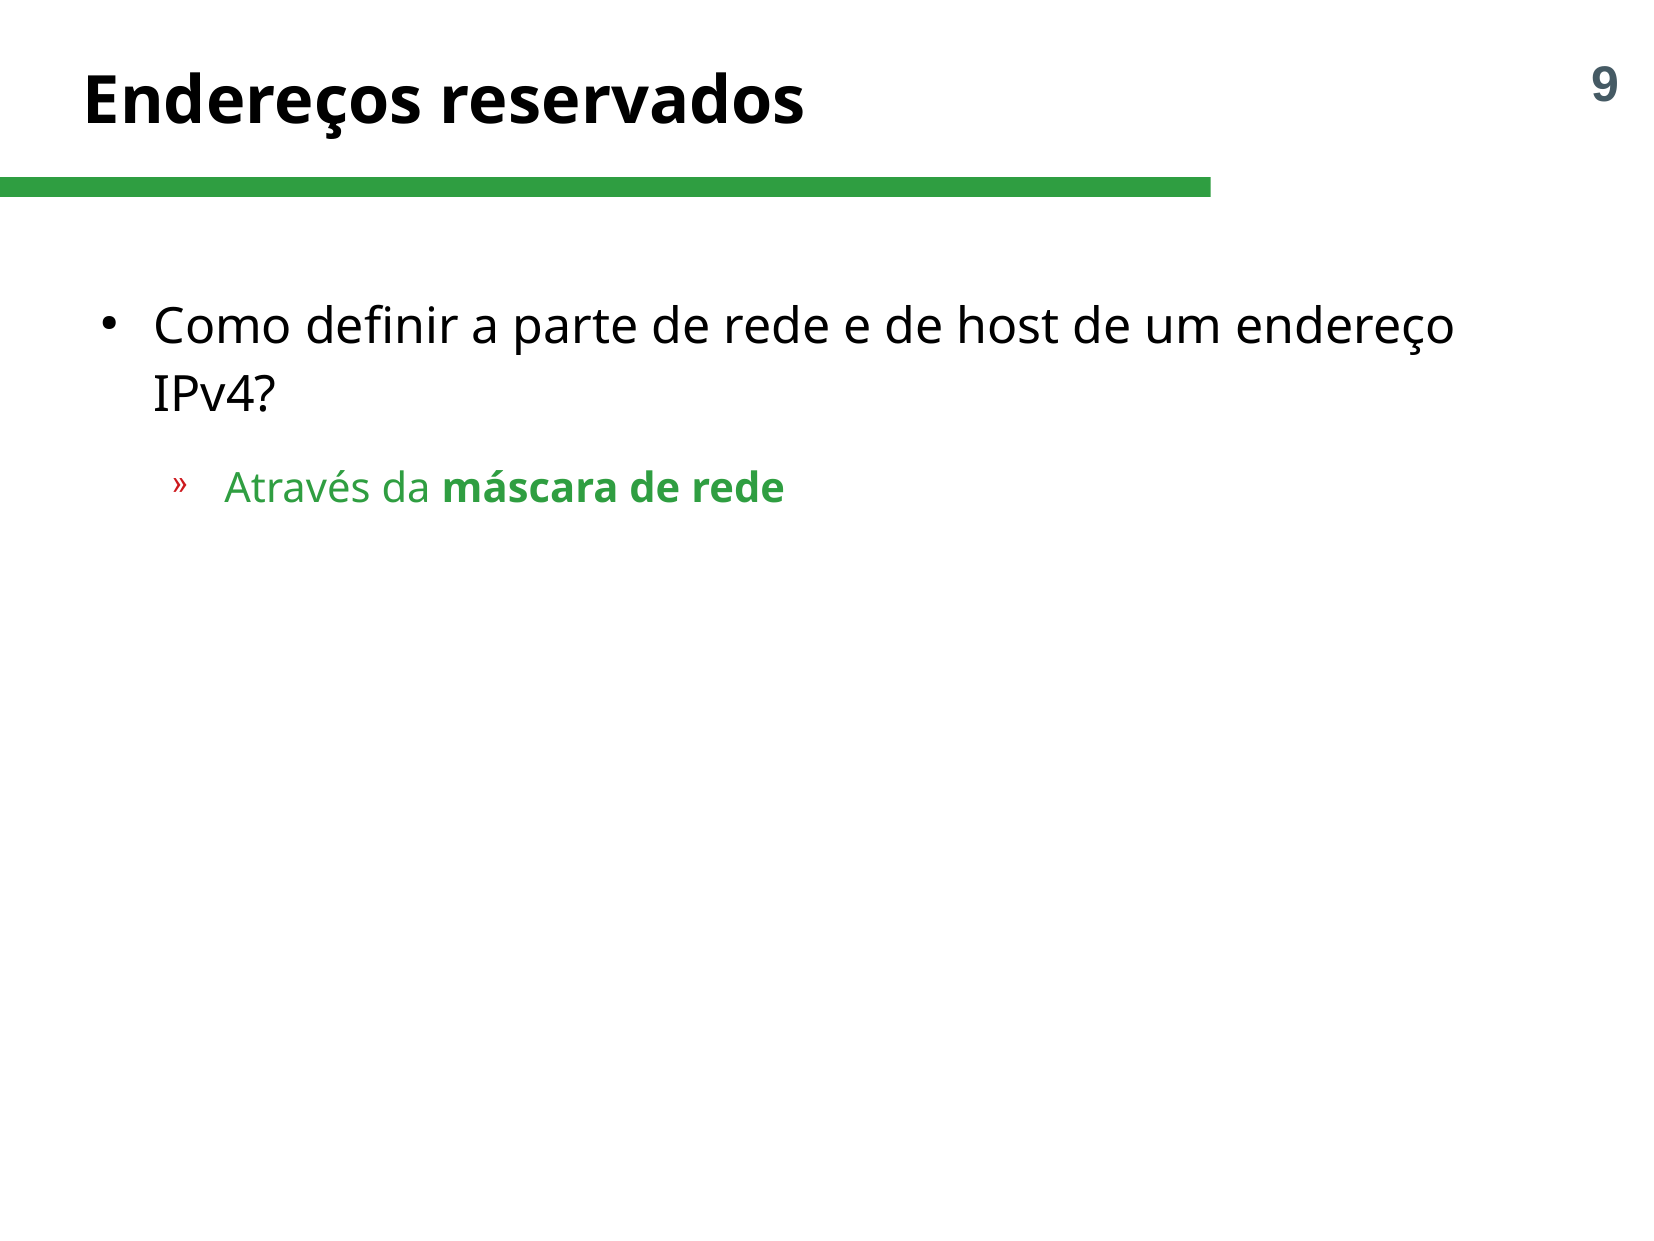

# Endereços reservados
Como definir a parte de rede e de host de um endereço IPv4?
Através da máscara de rede